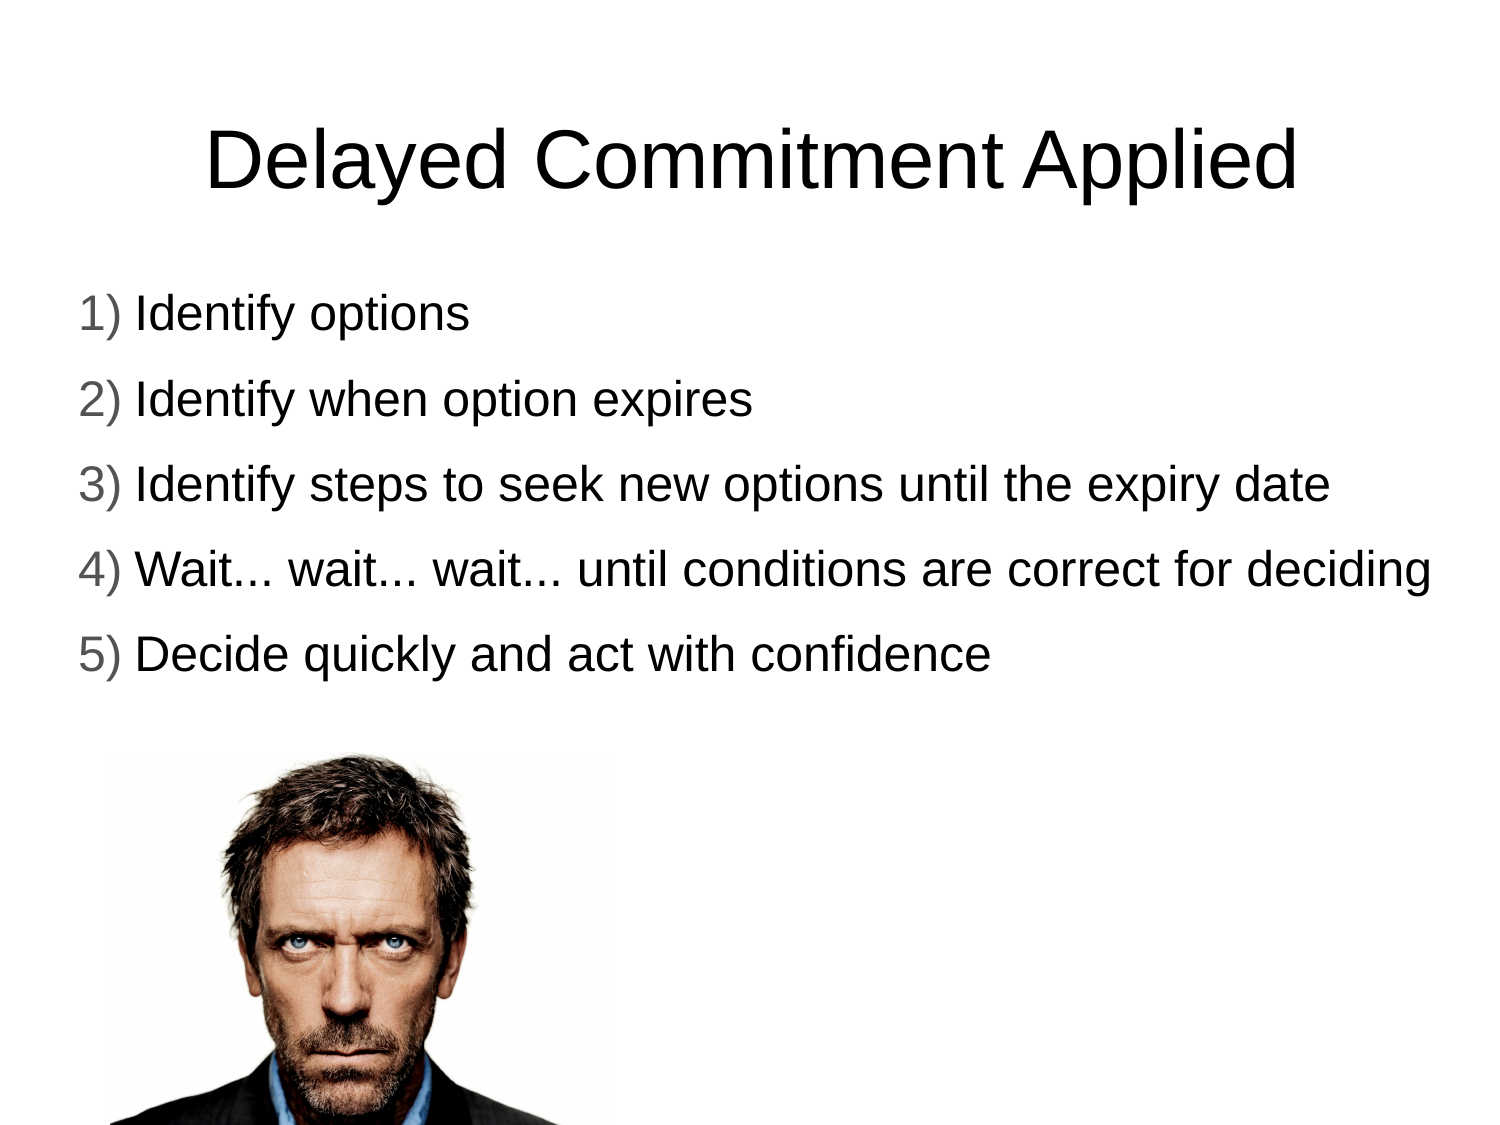

# Delayed Commitment Applied
Identify options
Identify when option expires
Identify steps to seek new options until the expiry date
Wait... wait... wait... until conditions are correct for deciding
Decide quickly and act with confidence